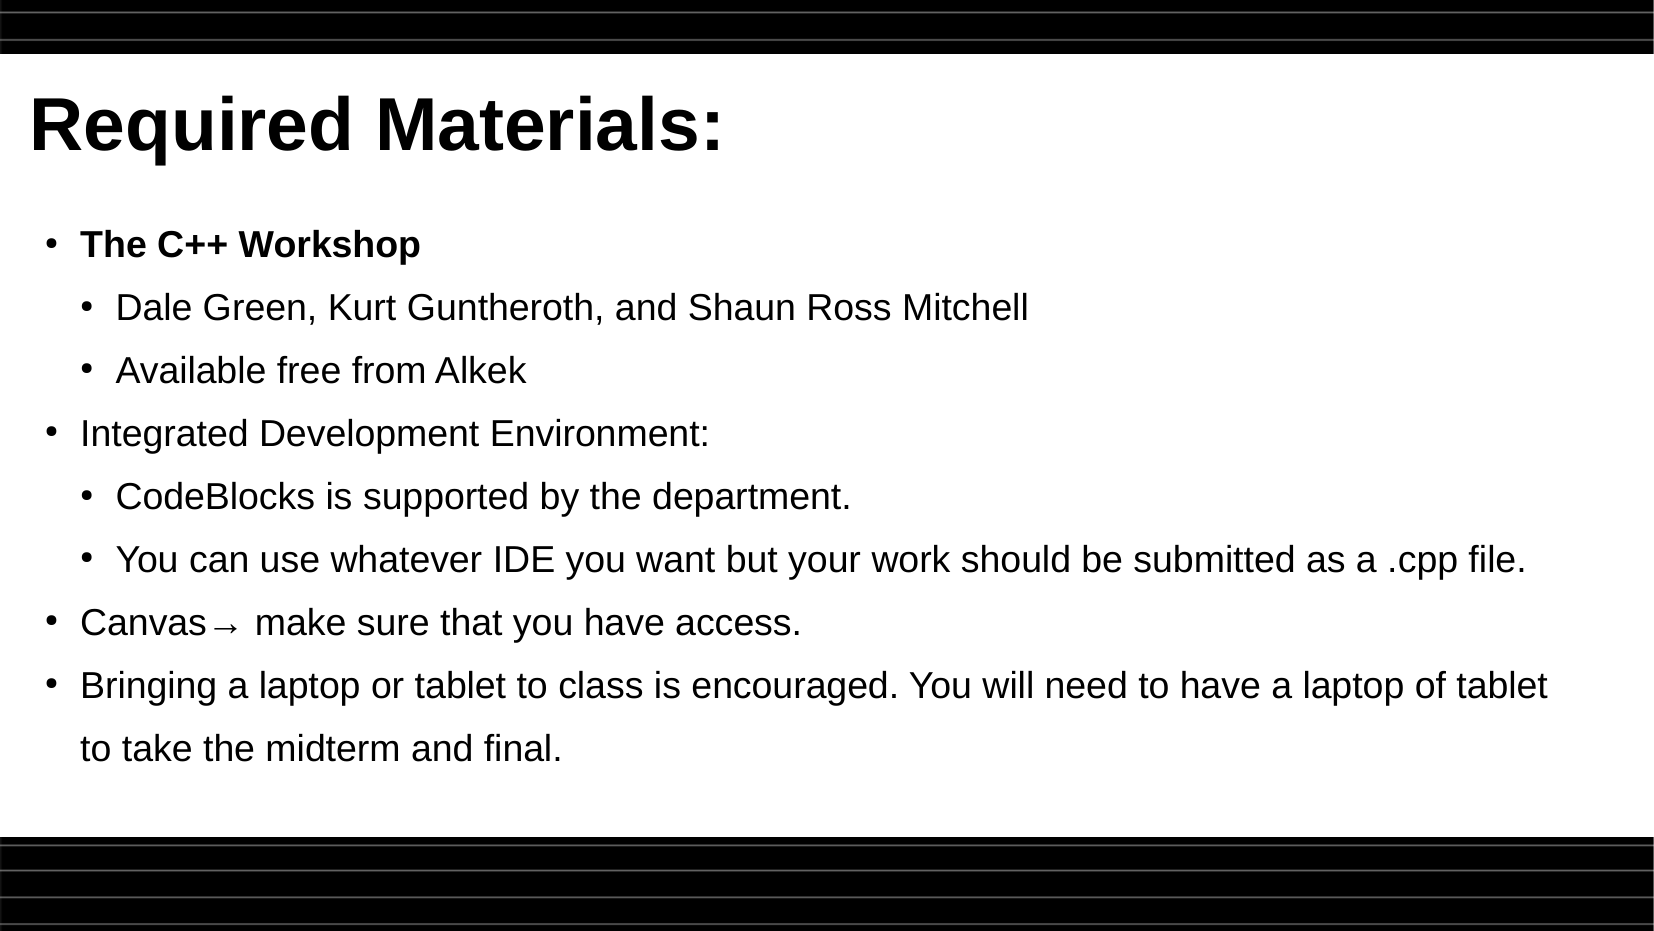

Required Materials:
The C++ Workshop
Dale Green, Kurt Guntheroth, and Shaun Ross Mitchell
Available free from Alkek
Integrated Development Environment:
CodeBlocks is supported by the department.
You can use whatever IDE you want but your work should be submitted as a .cpp file.
Canvas→ make sure that you have access.
Bringing a laptop or tablet to class is encouraged. You will need to have a laptop of tablet to take the midterm and final.